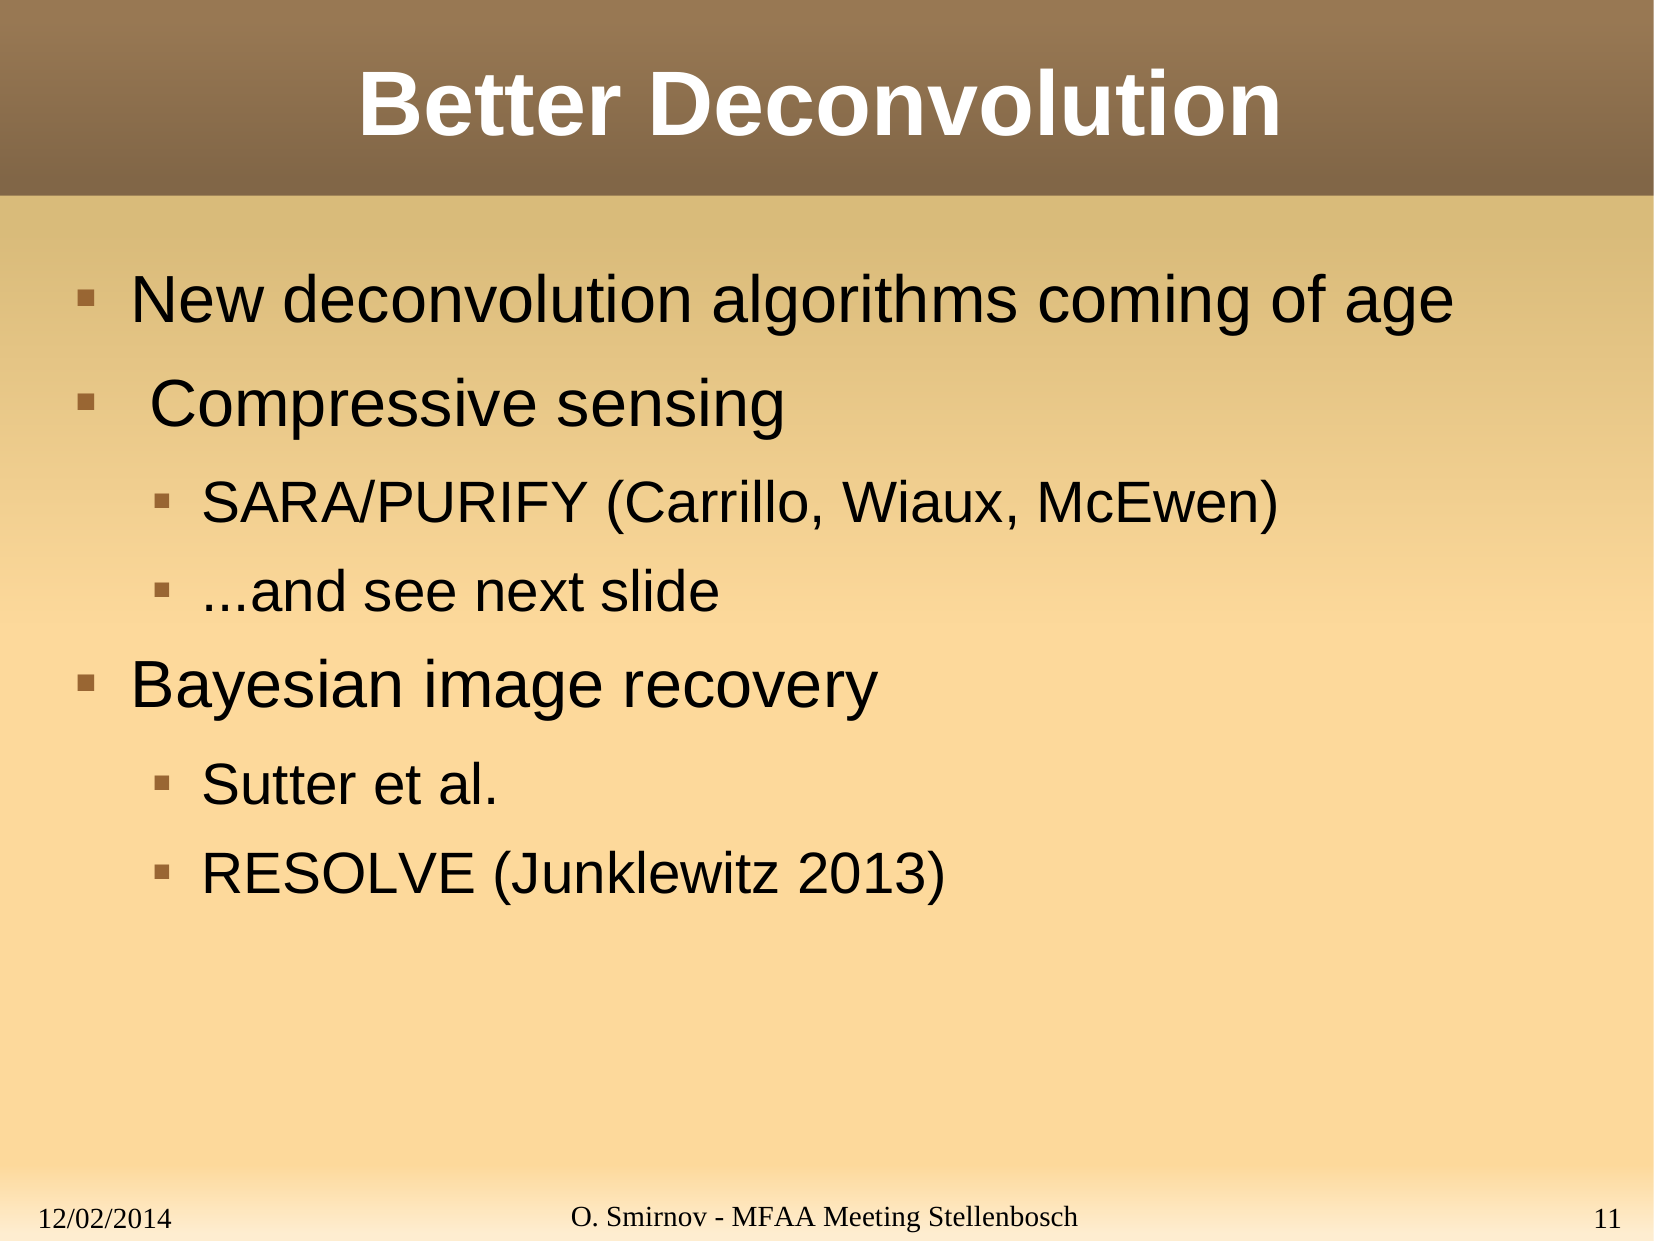

# Better Deconvolution
New deconvolution algorithms coming of age
 Compressive sensing
SARA/PURIFY (Carrillo, Wiaux, McEwen)
...and see next slide
Bayesian image recovery
Sutter et al.
RESOLVE (Junklewitz 2013)
O. Smirnov - MFAA Meeting Stellenbosch
12/02/2014
11